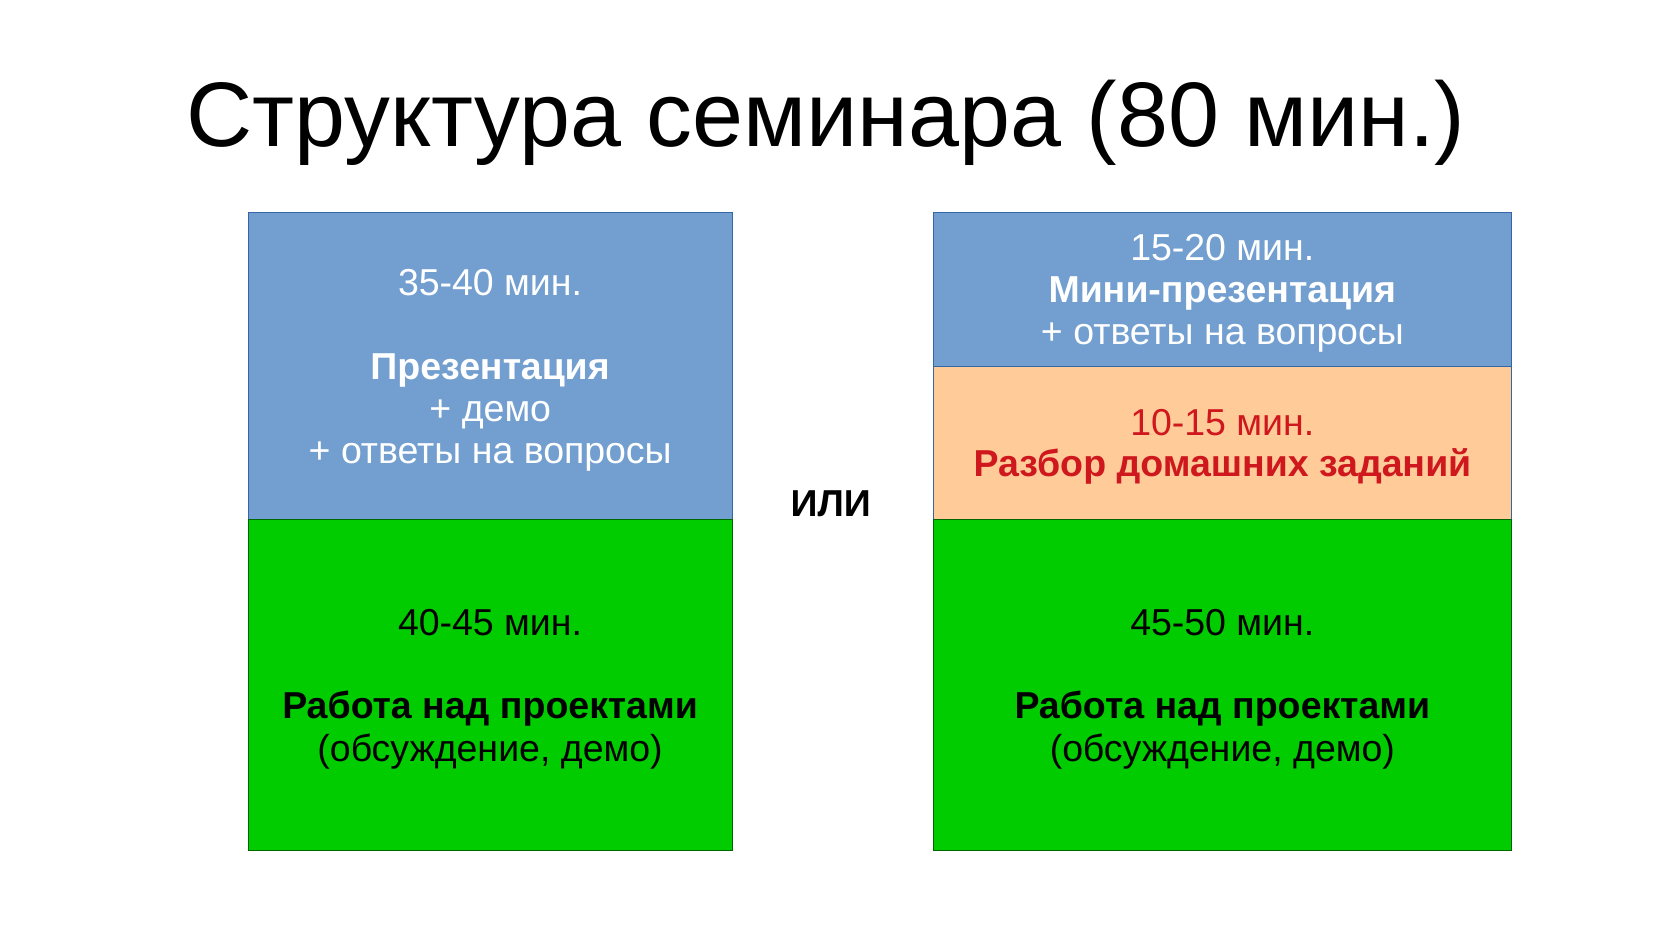

# Структура семинара (80 мин.)
35-40 мин.
Презентация
+ демо
+ ответы на вопросы
15-20 мин.
Мини-презентация
+ ответы на вопросы
10-15 мин.
Разбор домашних заданий
ИЛИ
40-45 мин.
Работа над проектами
(обсуждение, демо)
45-50 мин.
Работа над проектами
(обсуждение, демо)